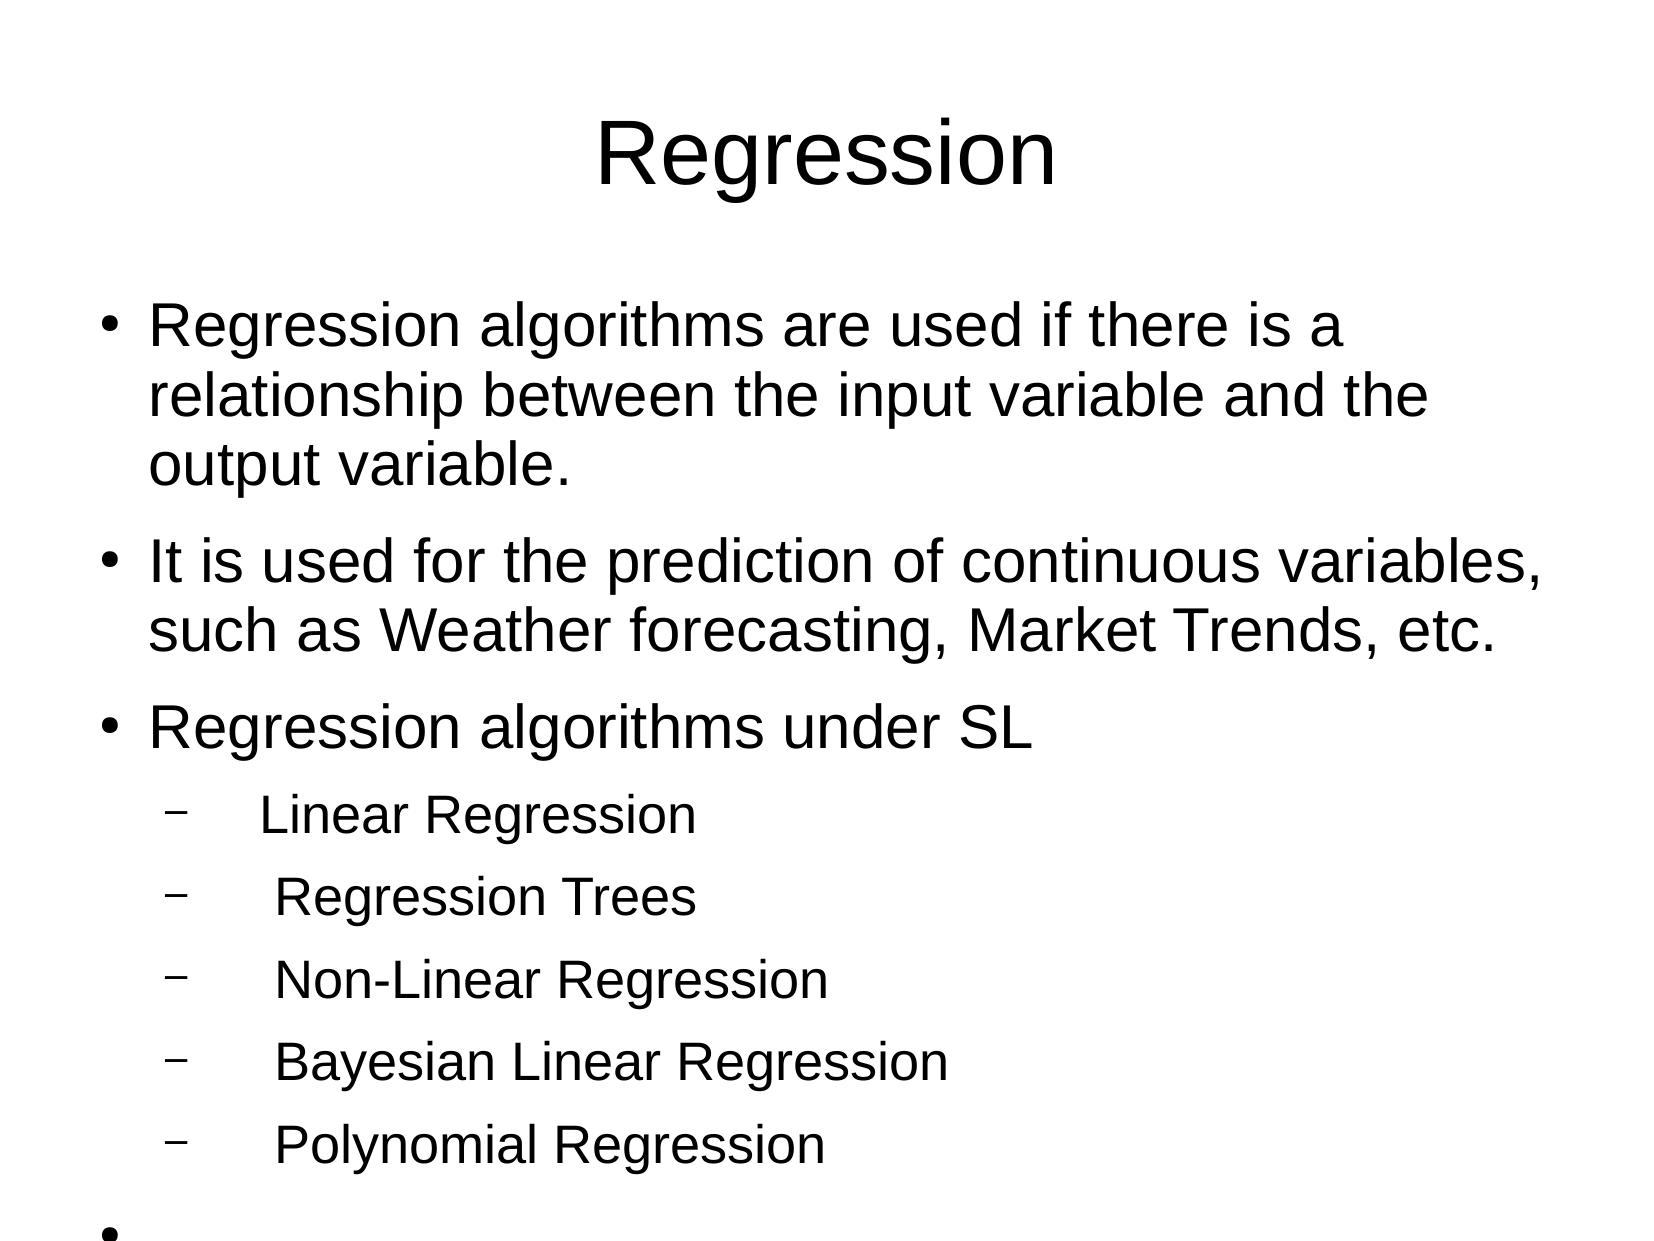

# Regression
Regression algorithms are used if there is a relationship between the input variable and the output variable.
It is used for the prediction of continuous variables, such as Weather forecasting, Market Trends, etc.
Regression algorithms under SL
 Linear Regression
 Regression Trees
 Non-Linear Regression
 Bayesian Linear Regression
 Polynomial Regression